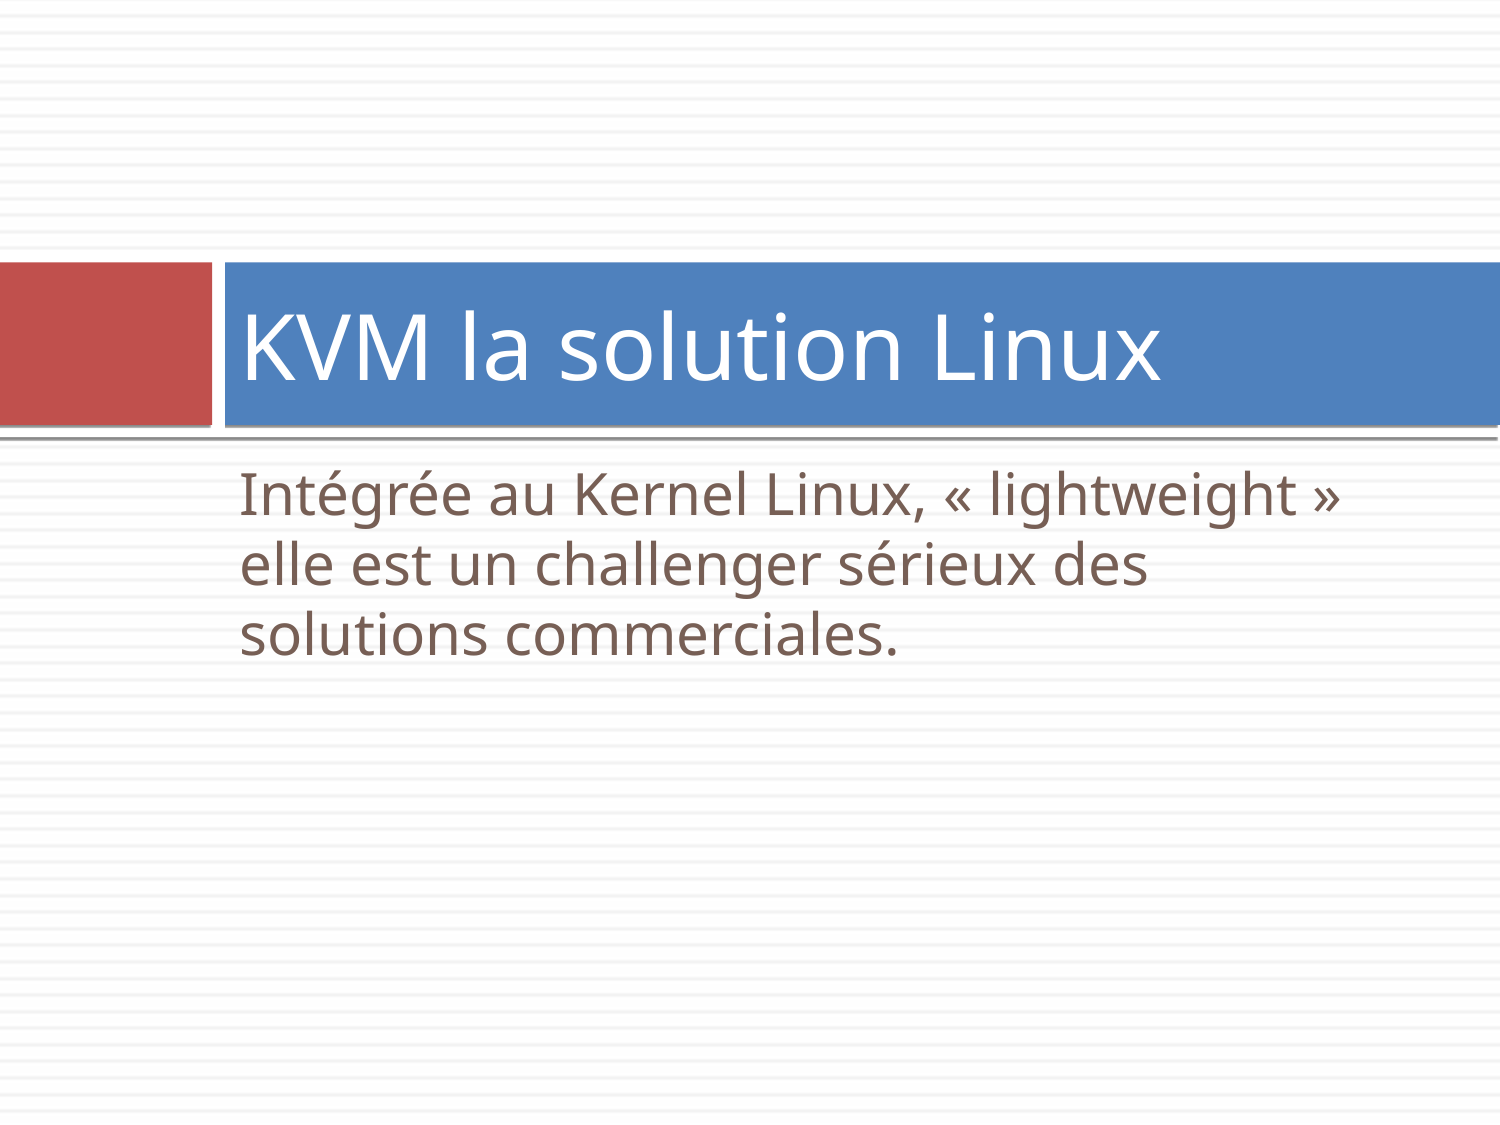

KVM la solution Linux
Intégrée au Kernel Linux, « lightweight » elle est un challenger sérieux des solutions commerciales.